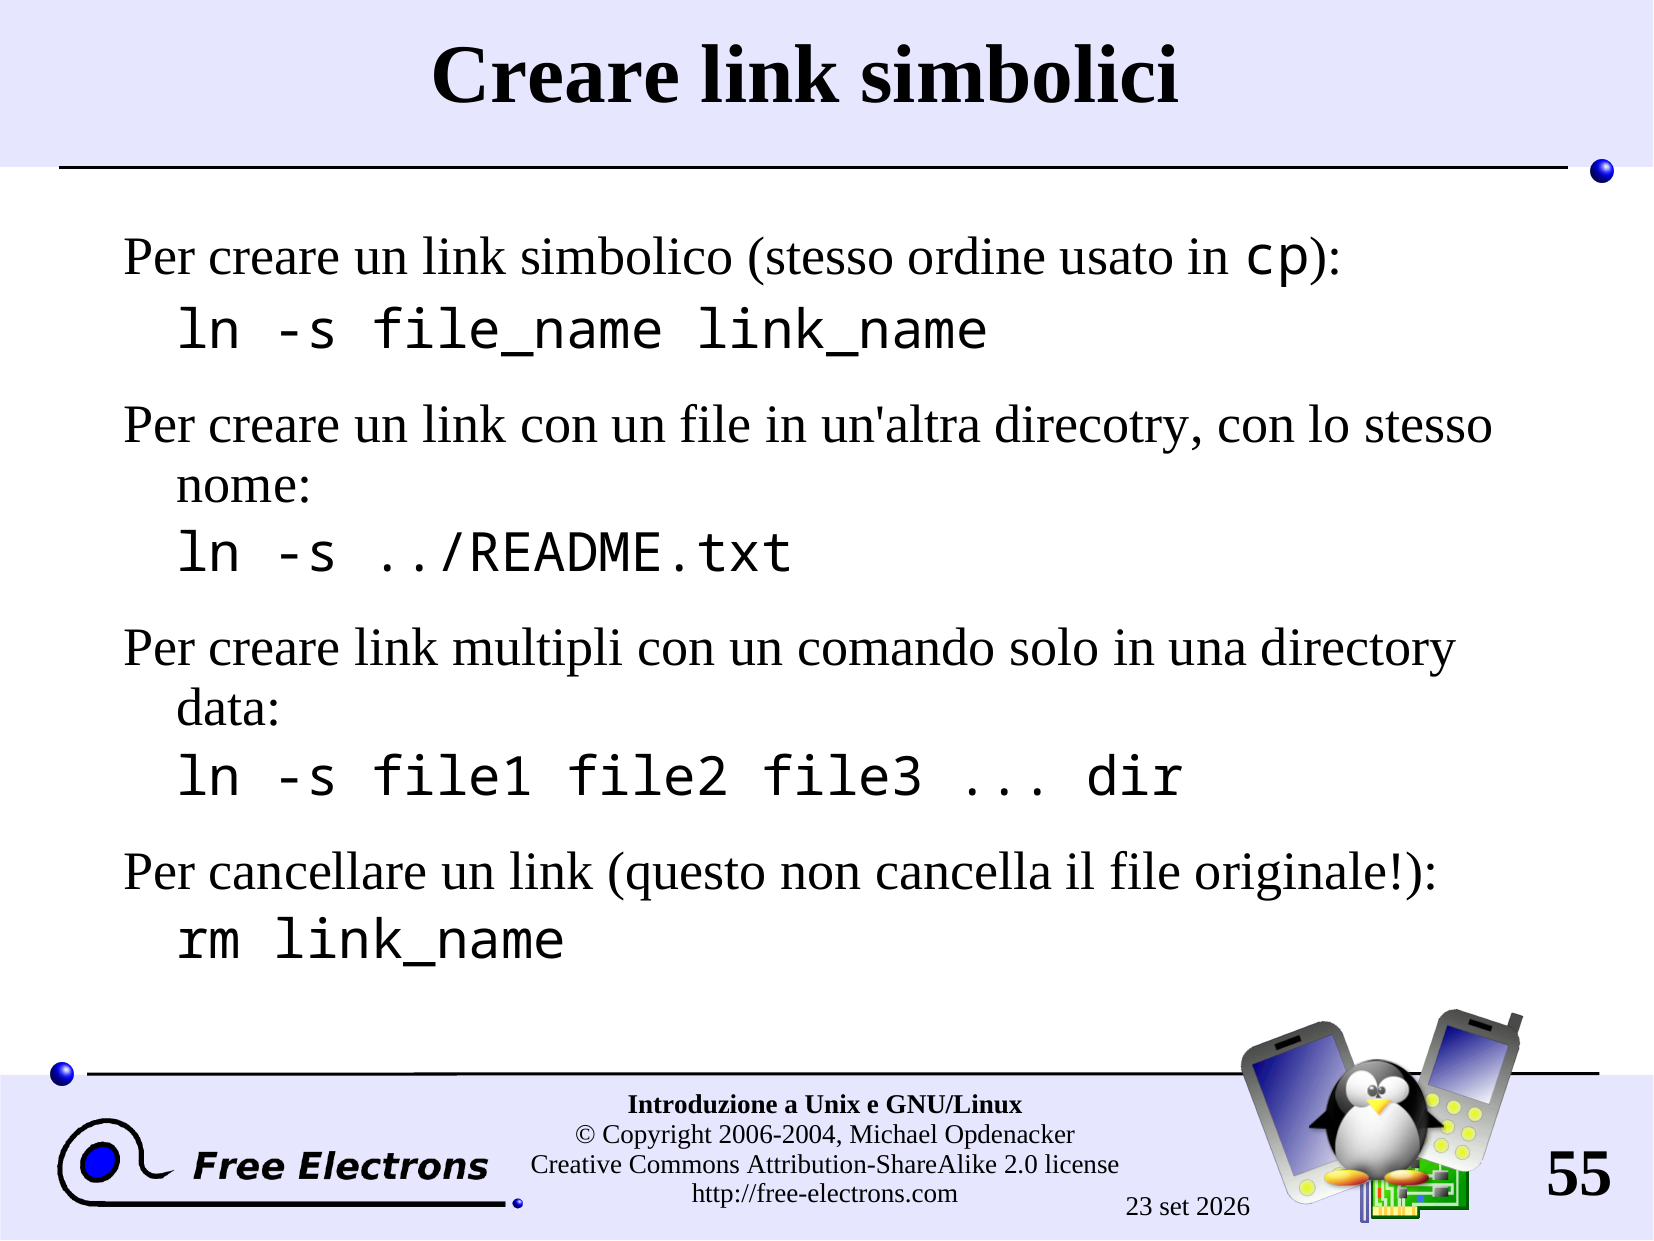

# Creare link simbolici
Per creare un link simbolico (stesso ordine usato in cp):
ln -s file_name link_name
Per creare un link con un file in un'altra direcotry, con lo stesso nome:
ln -s ../README.txt
Per creare link multipli con un comando solo in una directory data:
ln -s file1 file2 file3 ... dir
Per cancellare un link (questo non cancella il file originale!):
rm link_name